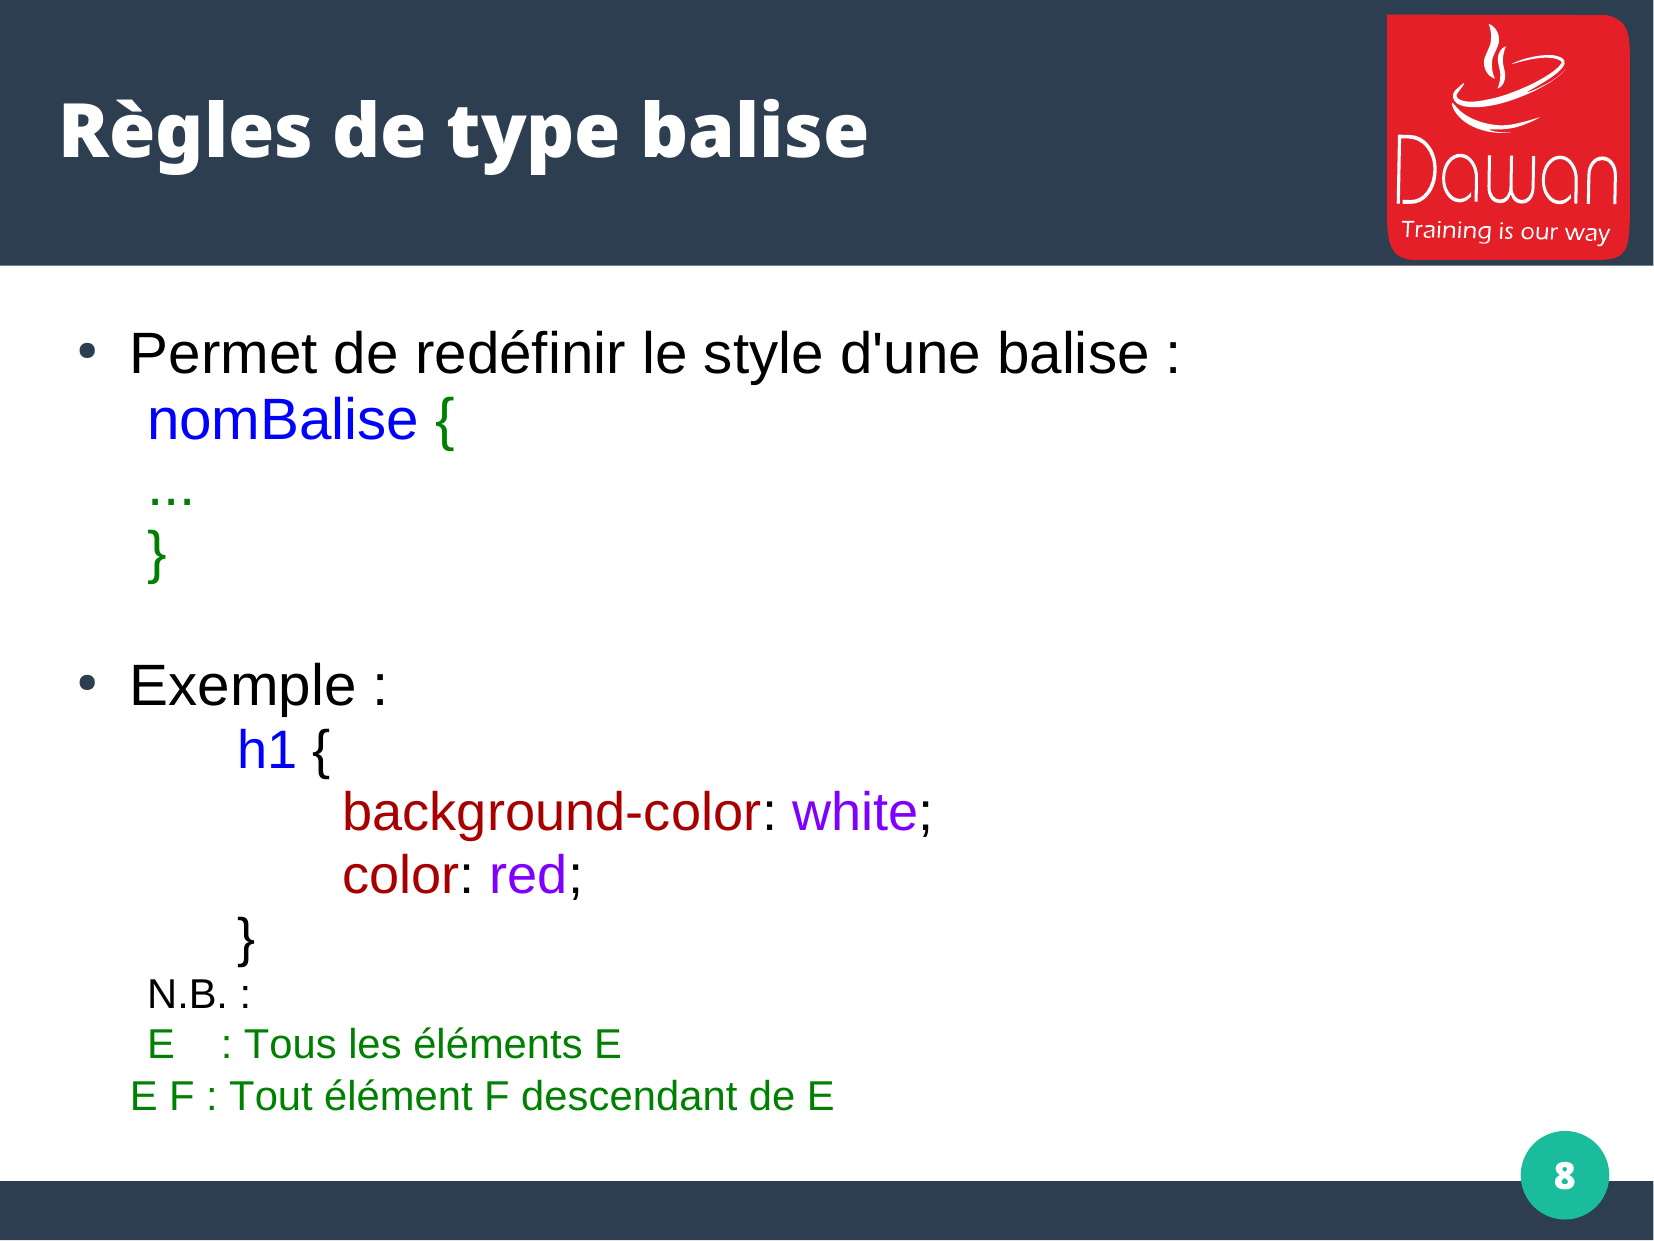

# Règles de type balise
Permet de redéfinir le style d'une balise :
nomBalise {
...
}
Exemple :
 h1 {
 background-color: white;
 color: red;
 }
N.B. :
E : Tous les éléments E
E F : Tout élément F descendant de E
8